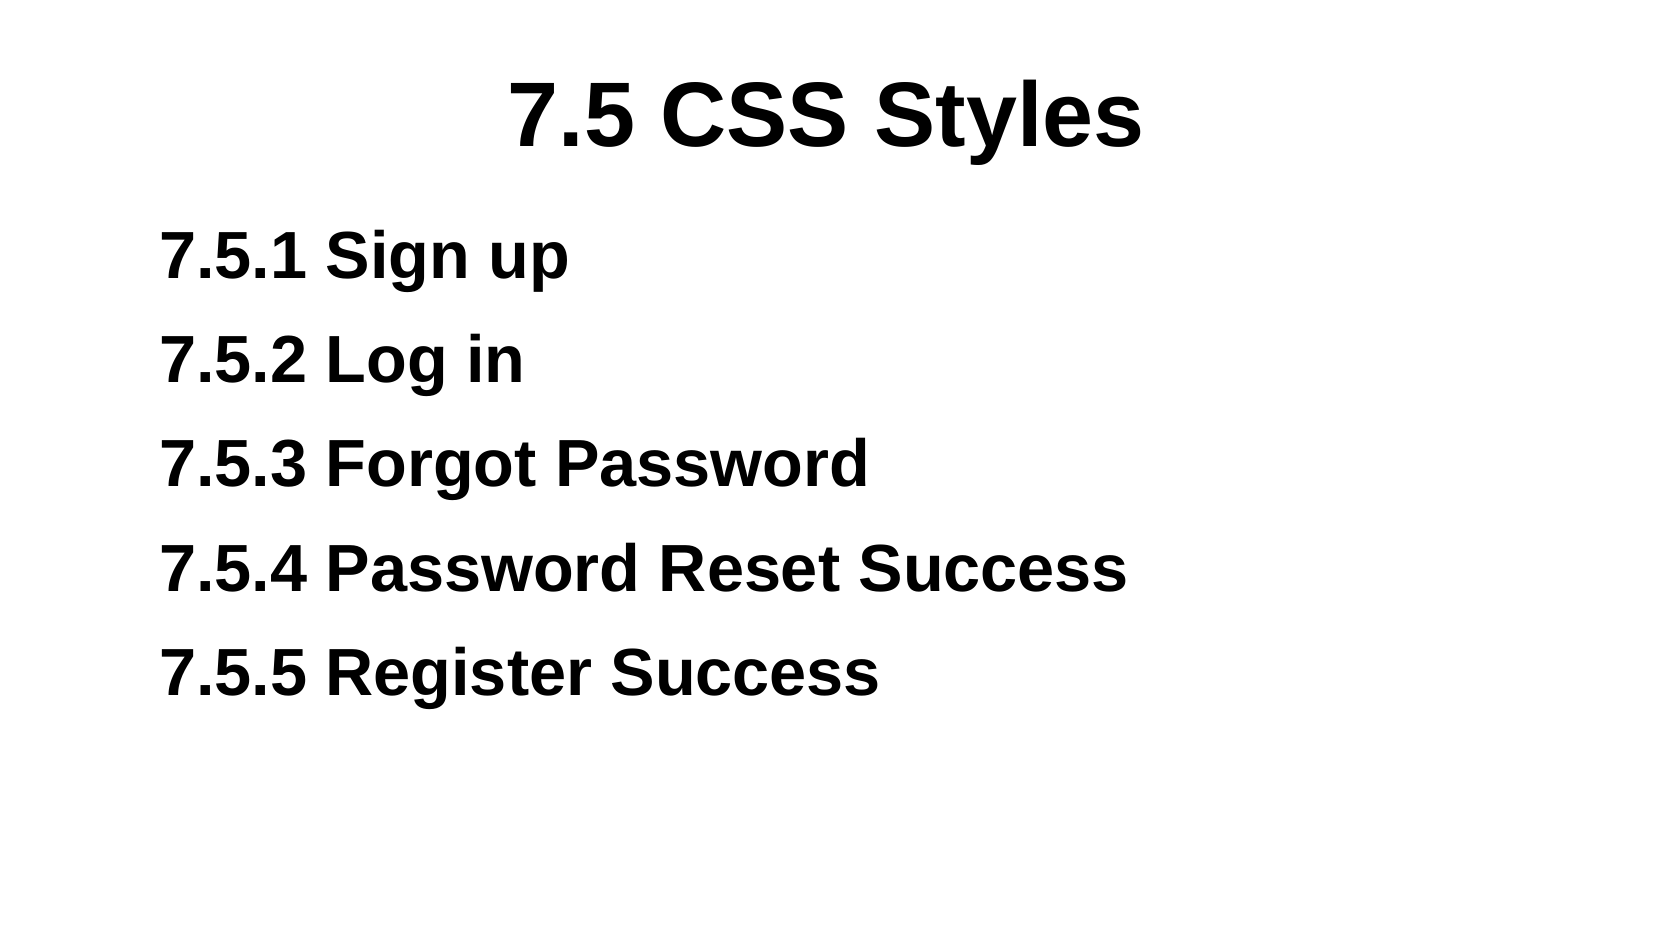

# 7.5 CSS Styles
7.5.1 Sign up
7.5.2 Log in
7.5.3 Forgot Password
7.5.4 Password Reset Success
7.5.5 Register Success